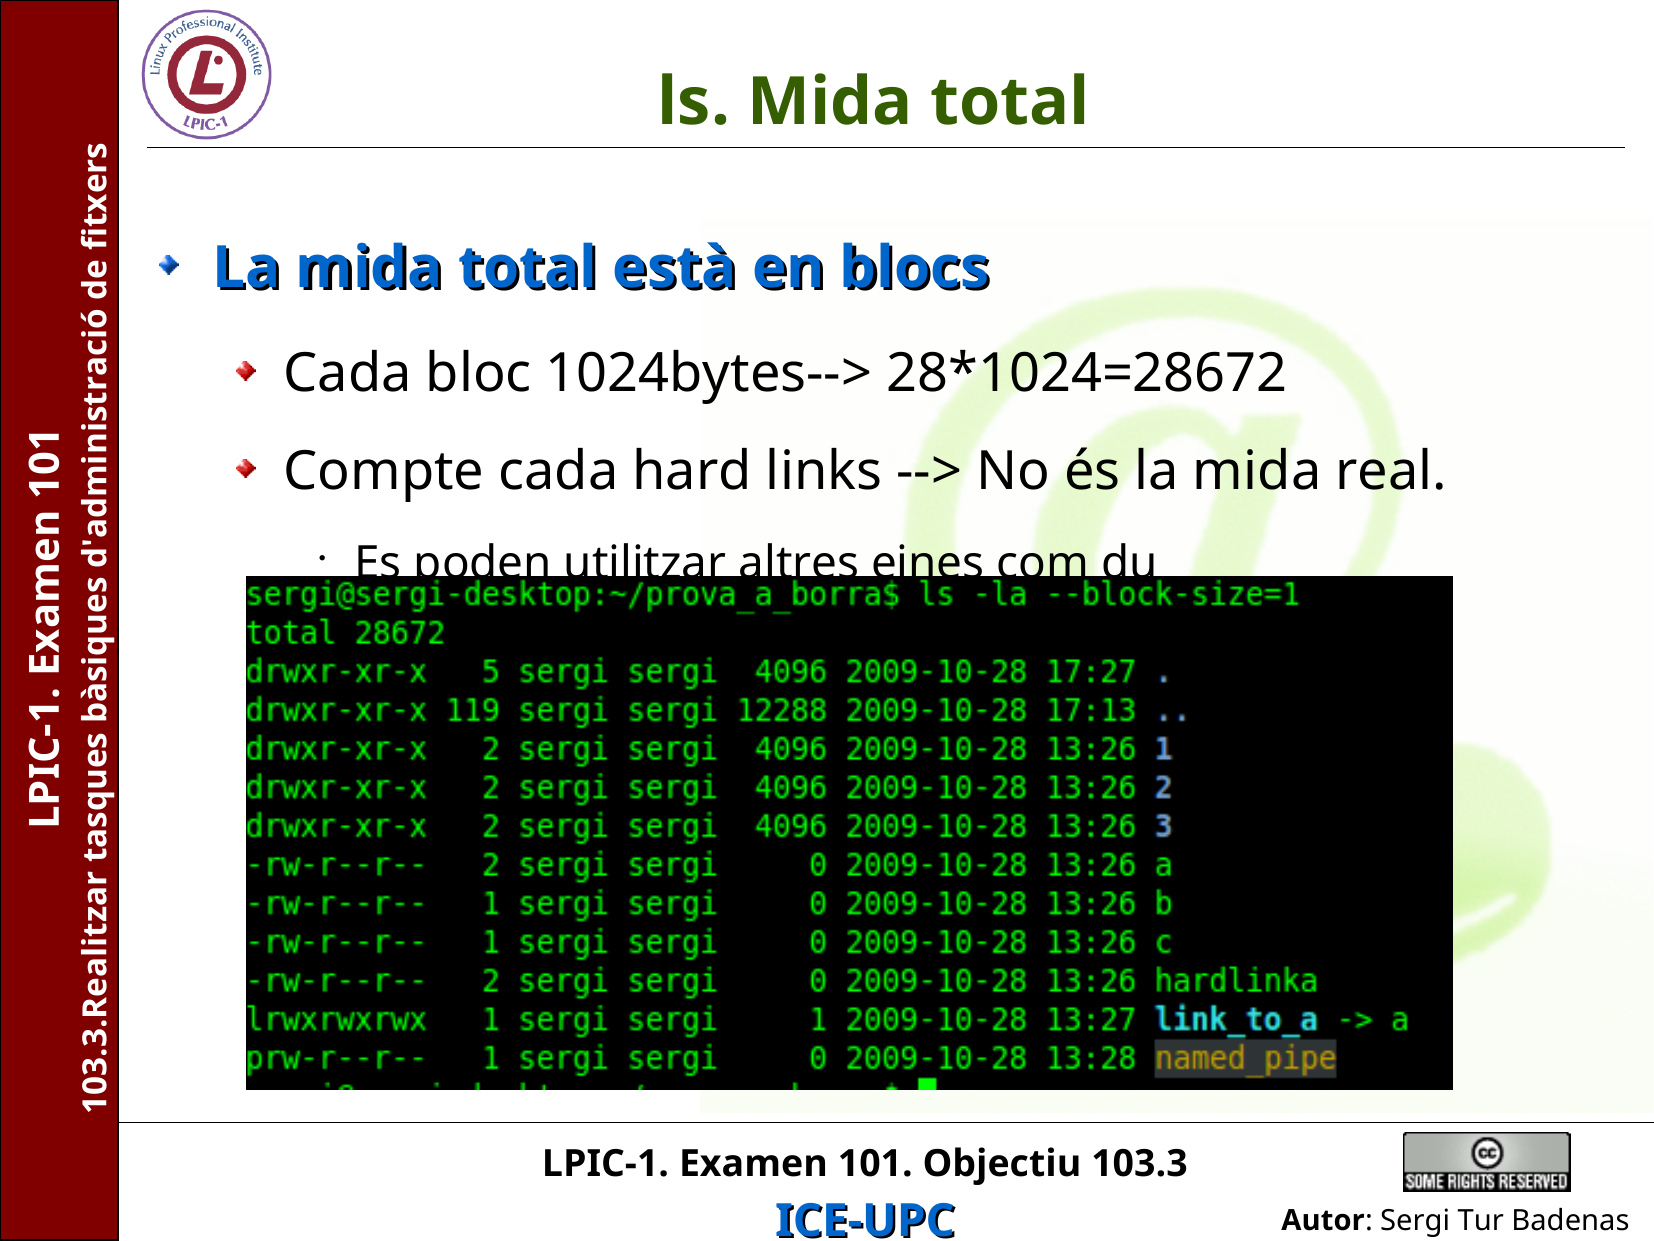

# ls. Mida total
La mida total està en blocs
Cada bloc 1024bytes--> 28*1024=28672
Compte cada hard links --> No és la mida real.
Es poden utilitzar altres eines com du